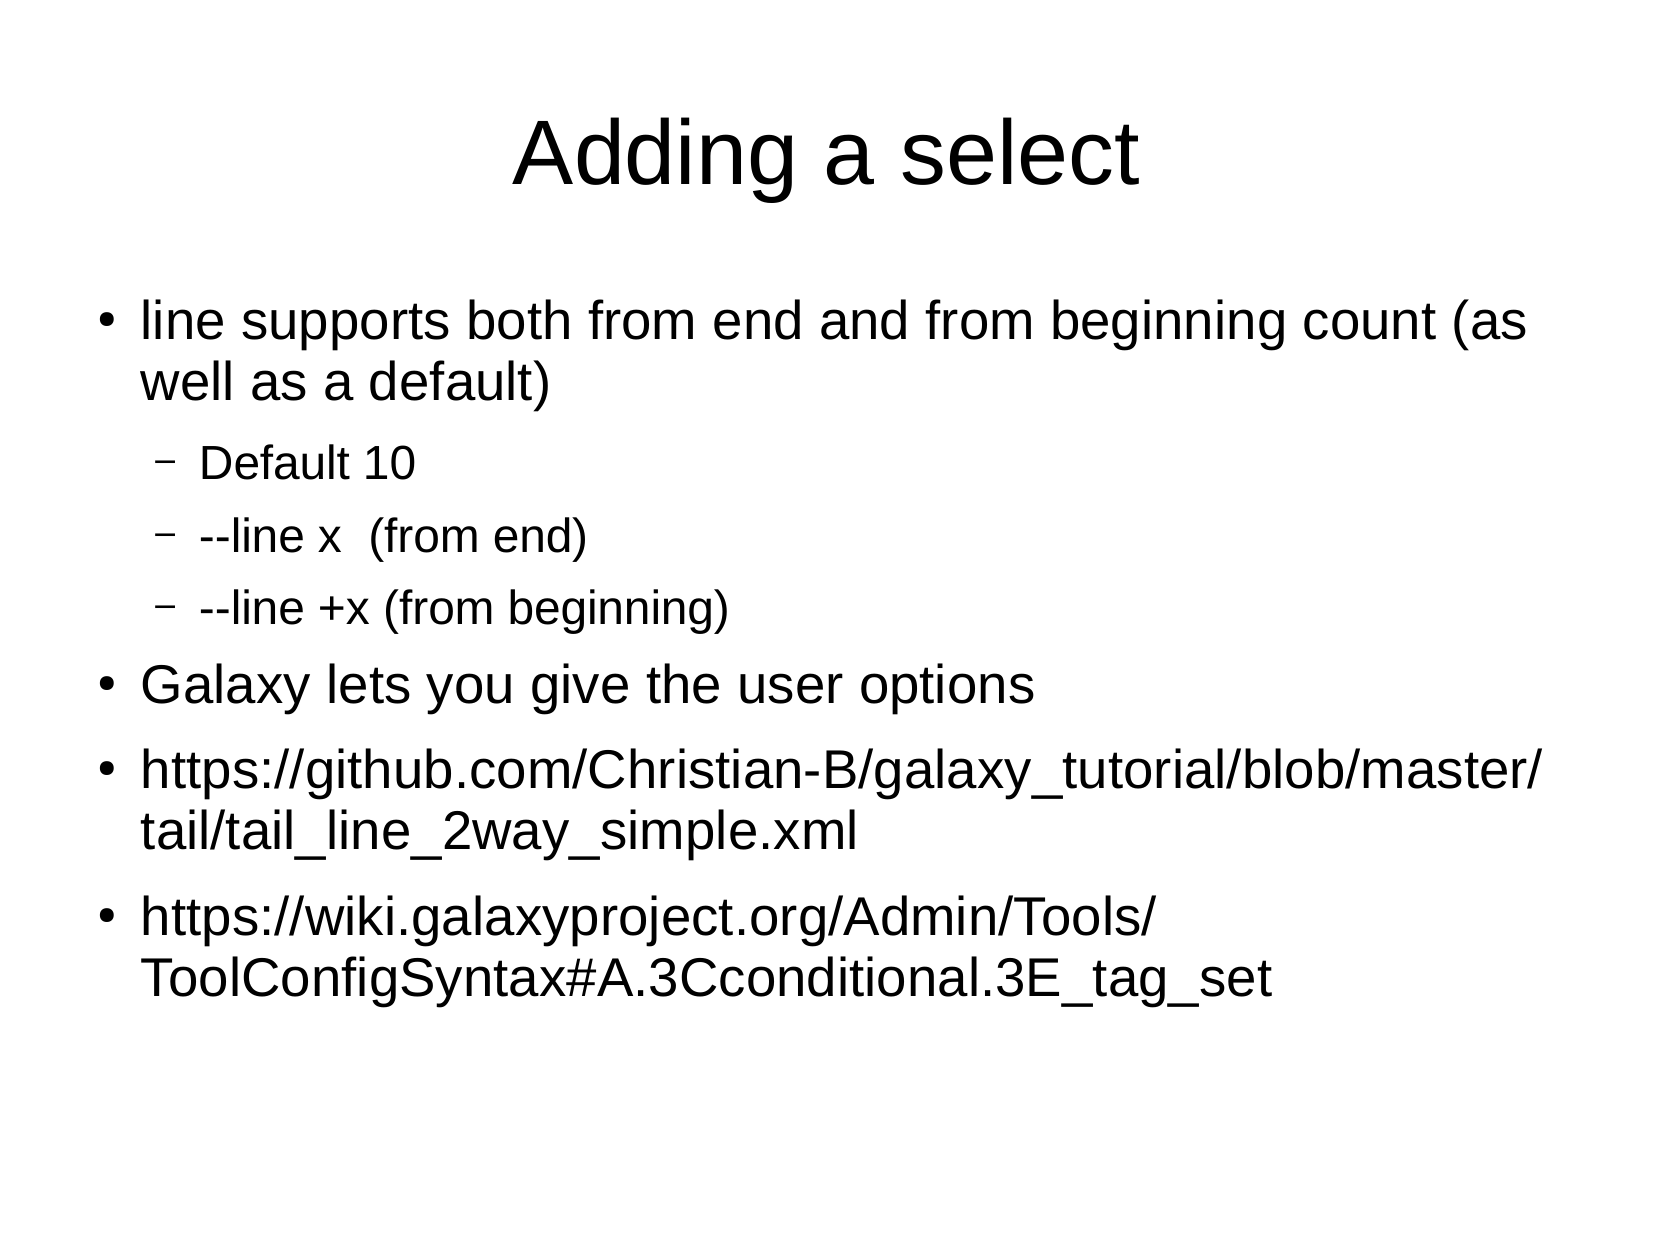

# Adding a select
line supports both from end and from beginning count (as well as a default)
Default 10
--line x (from end)
--line +x (from beginning)
Galaxy lets you give the user options
https://github.com/Christian-B/galaxy_tutorial/blob/master/tail/tail_line_2way_simple.xml
https://wiki.galaxyproject.org/Admin/Tools/ToolConfigSyntax#A.3Cconditional.3E_tag_set